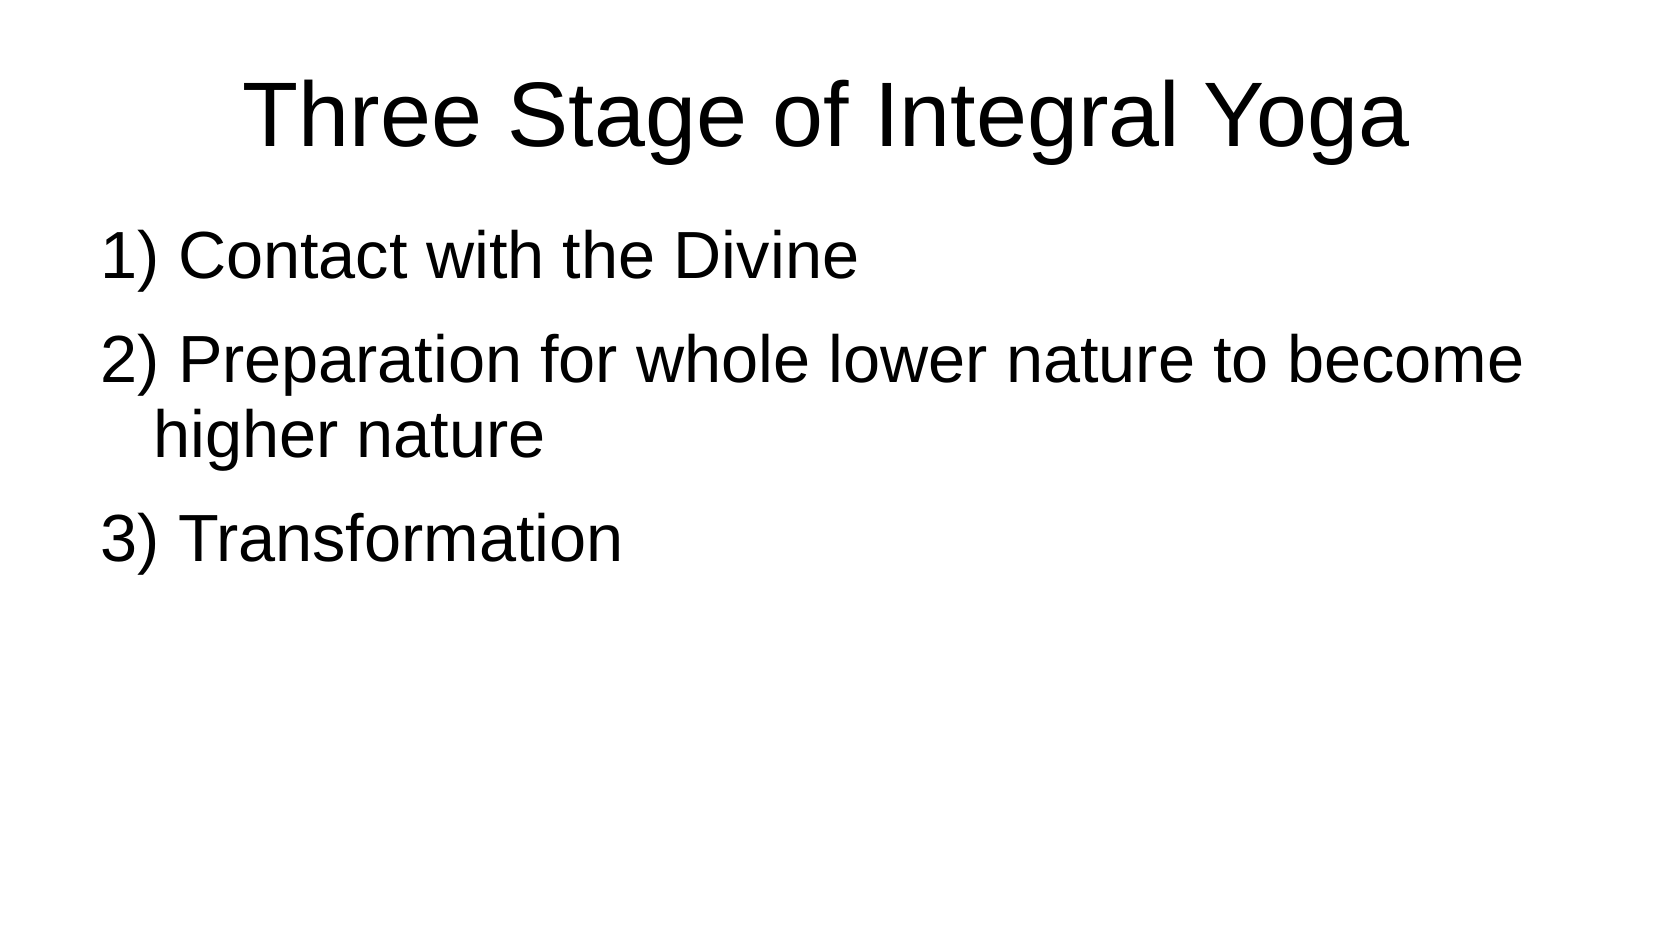

# Three Stage of Integral Yoga
 Contact with the Divine
 Preparation for whole lower nature to become higher nature
 Transformation